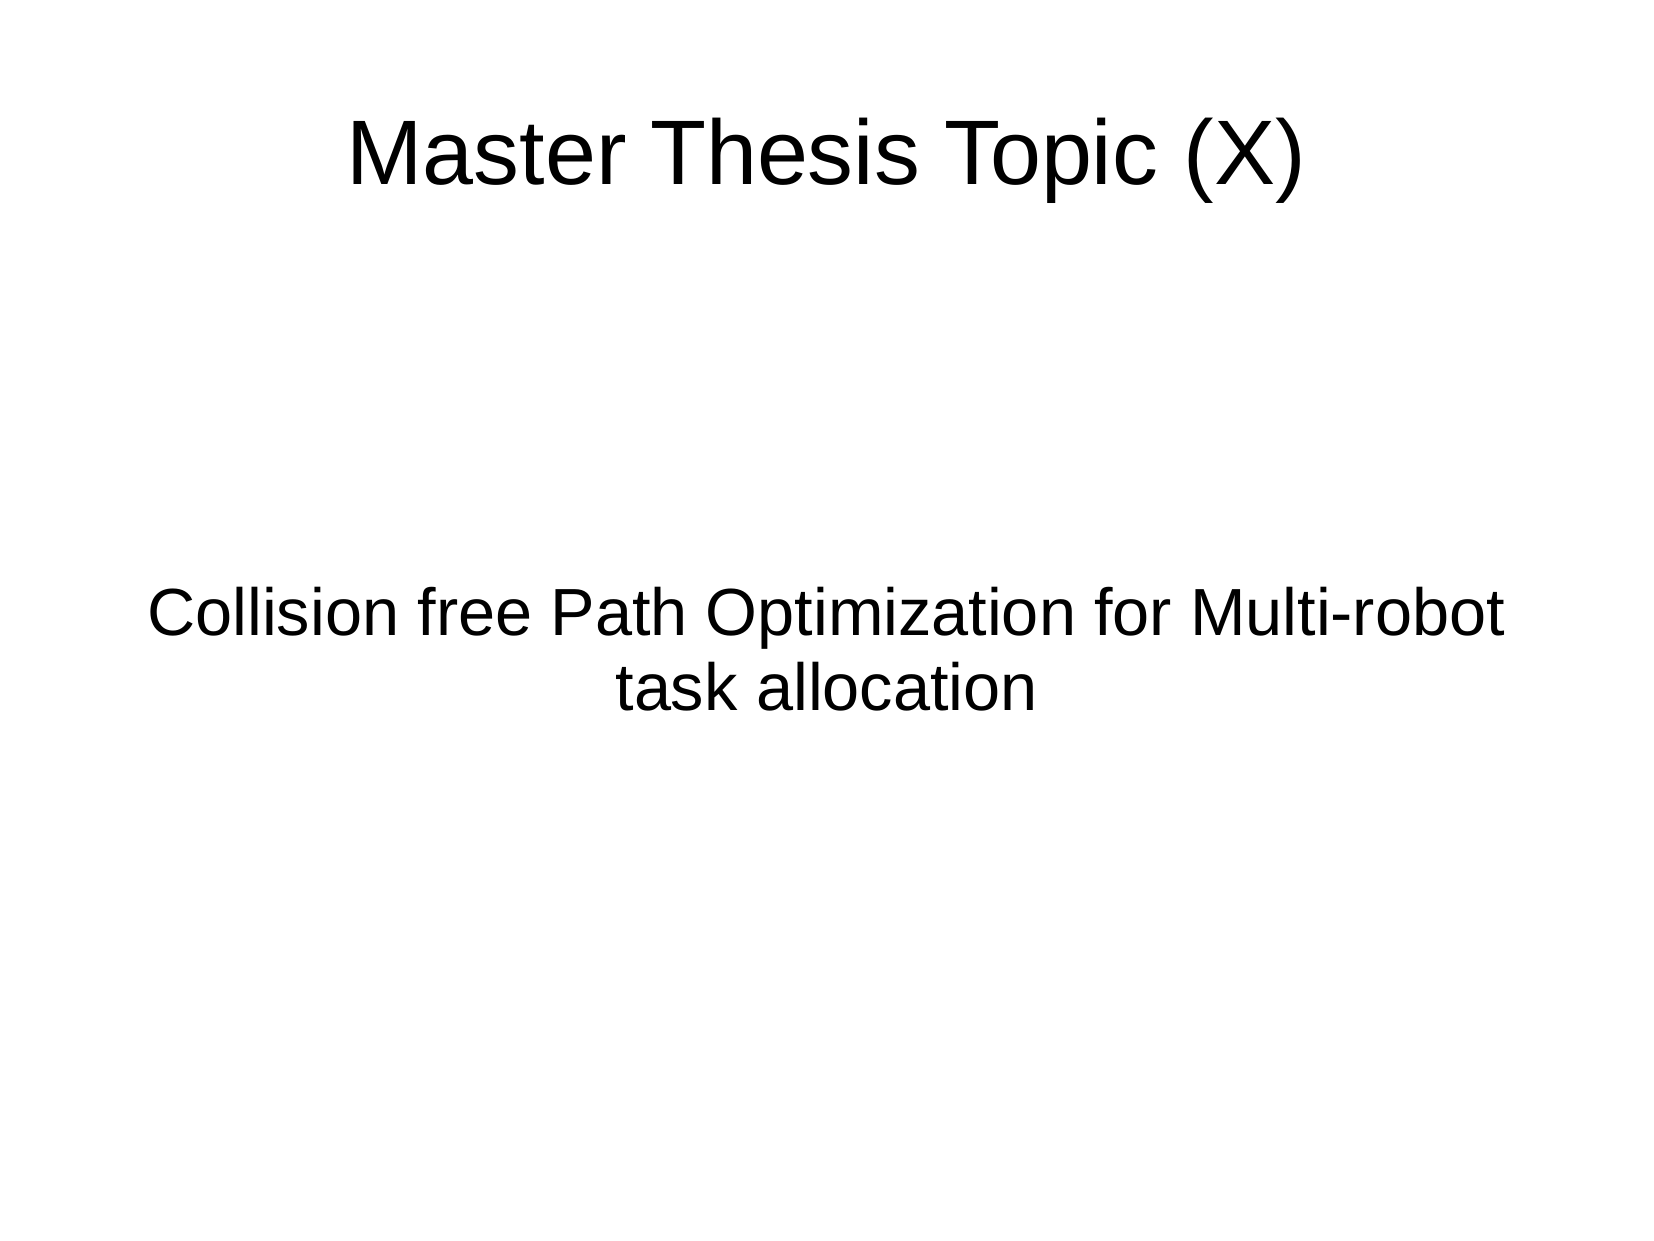

# Master Thesis Topic (X)
Collision free Path Optimization for Multi-robot task allocation